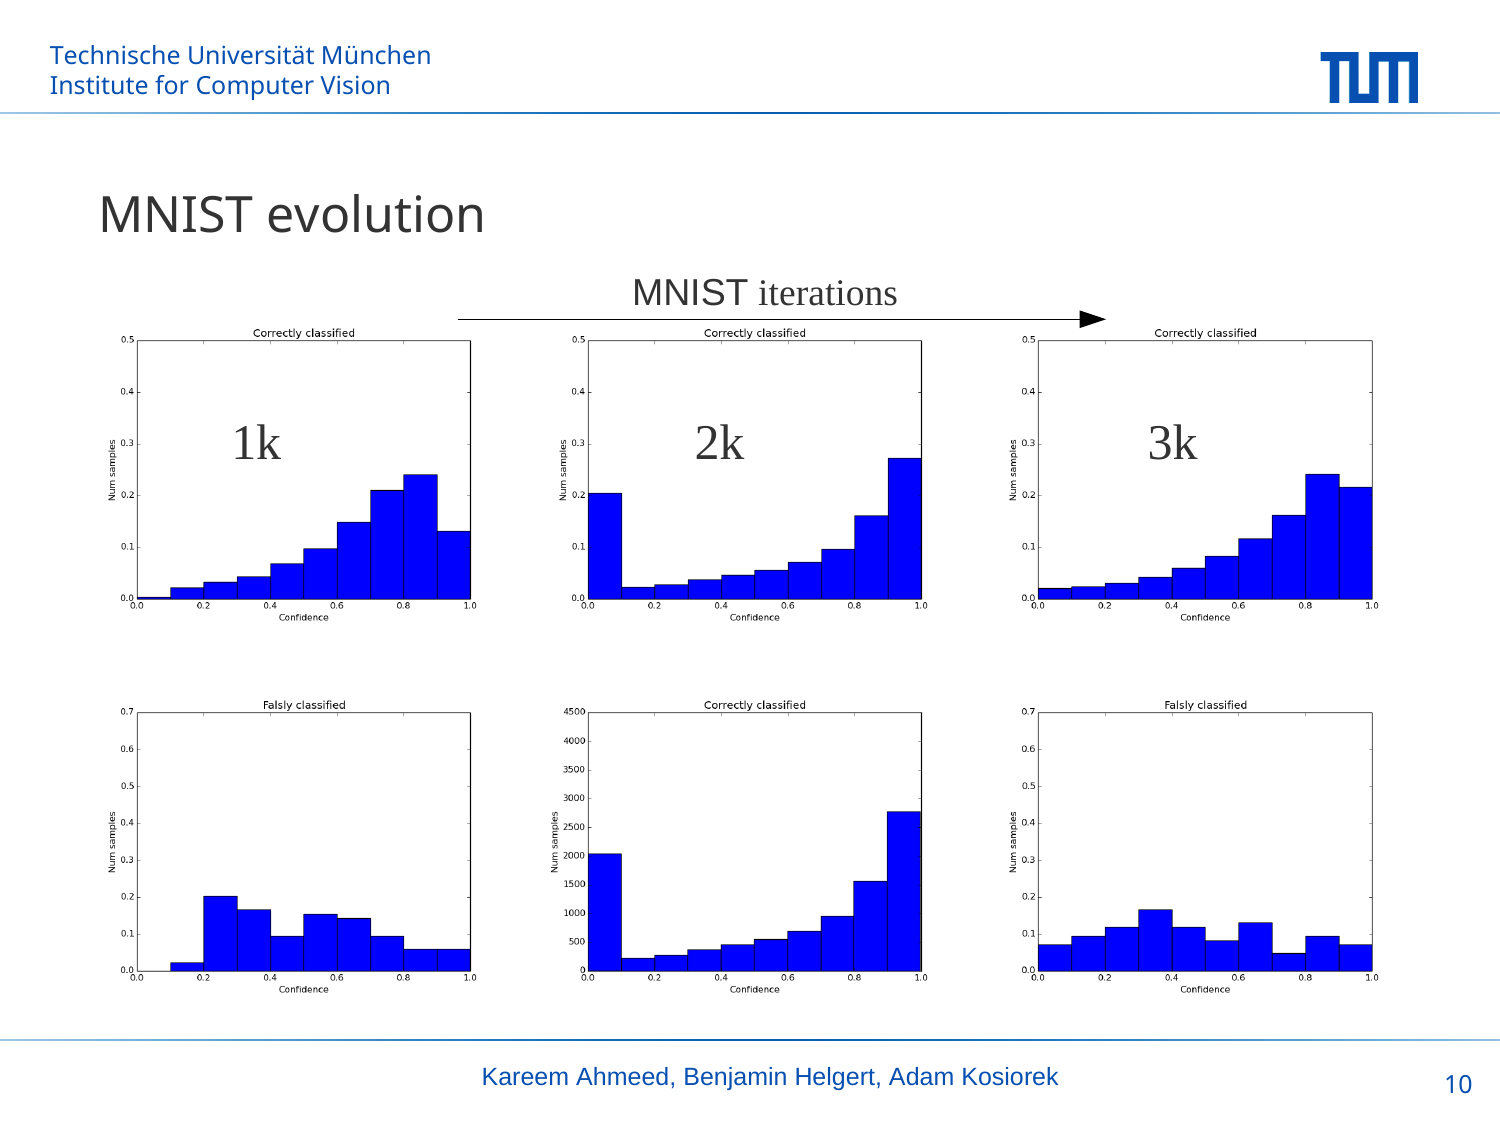

# MNIST evolution
MNIST iterations
1k
2k
3k
Kareem Ahmeed, Benjamin Helgert, Adam Kosiorek